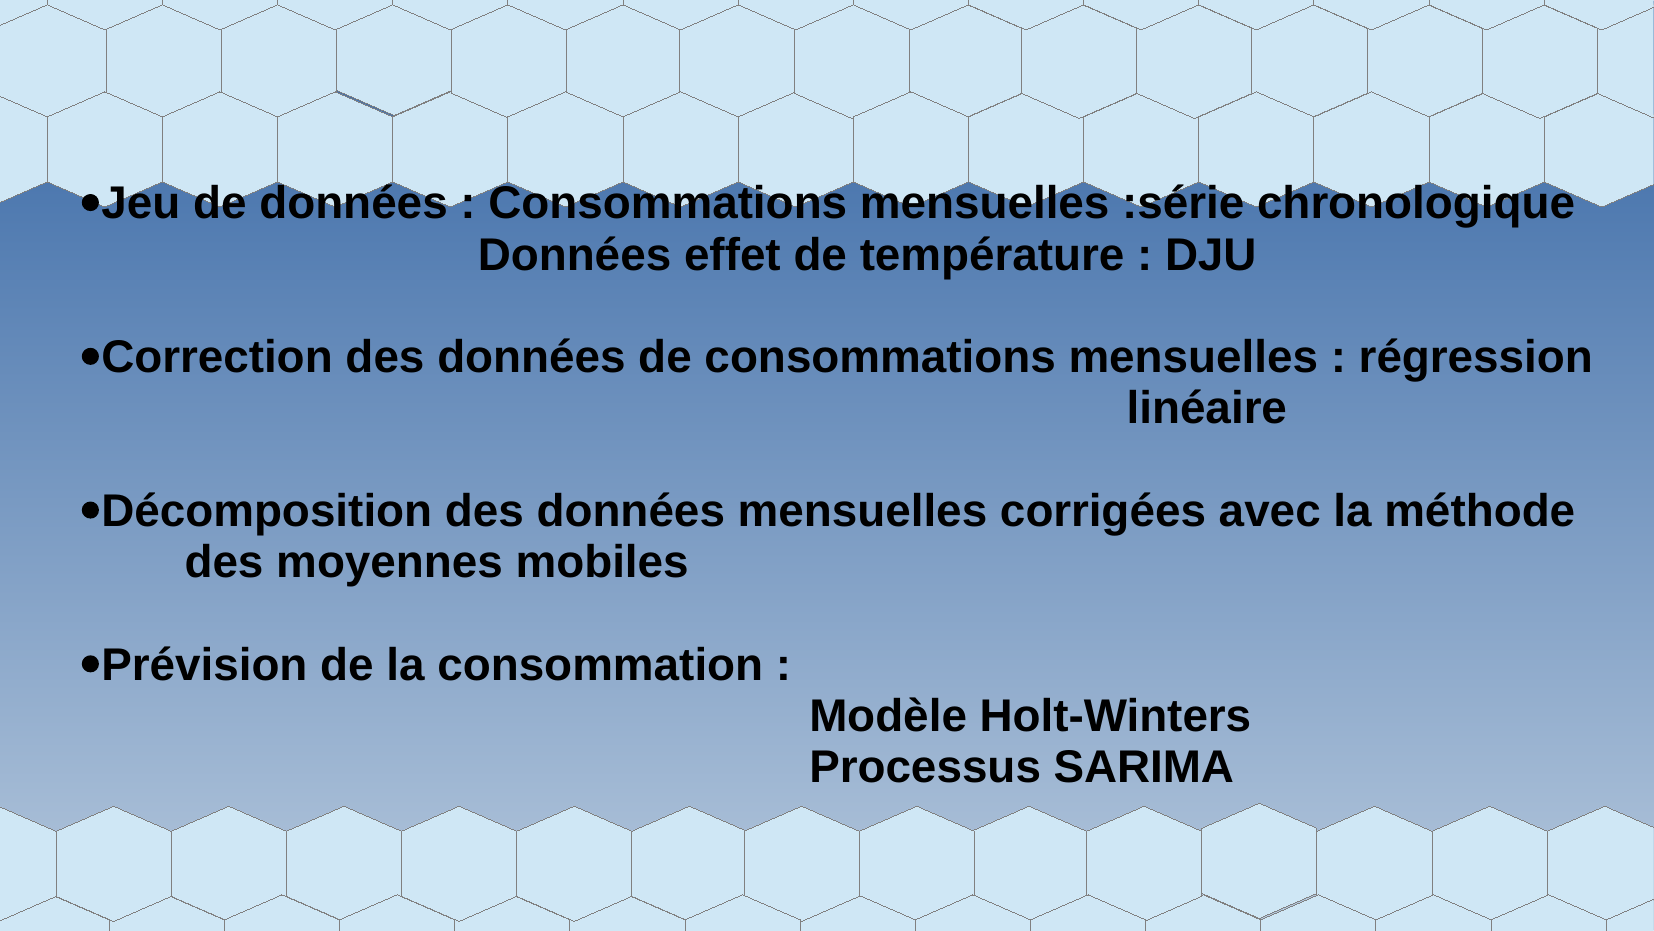

#
Jeu de données : Consommations mensuelles :série chronologique
 Données effet de température : DJU
Correction des données de consommations mensuelles : régression linéaire
Décomposition des données mensuelles corrigées avec la méthode
 des moyennes mobiles
Prévision de la consommation :
 Modèle Holt-Winters
 Processus SARIMA